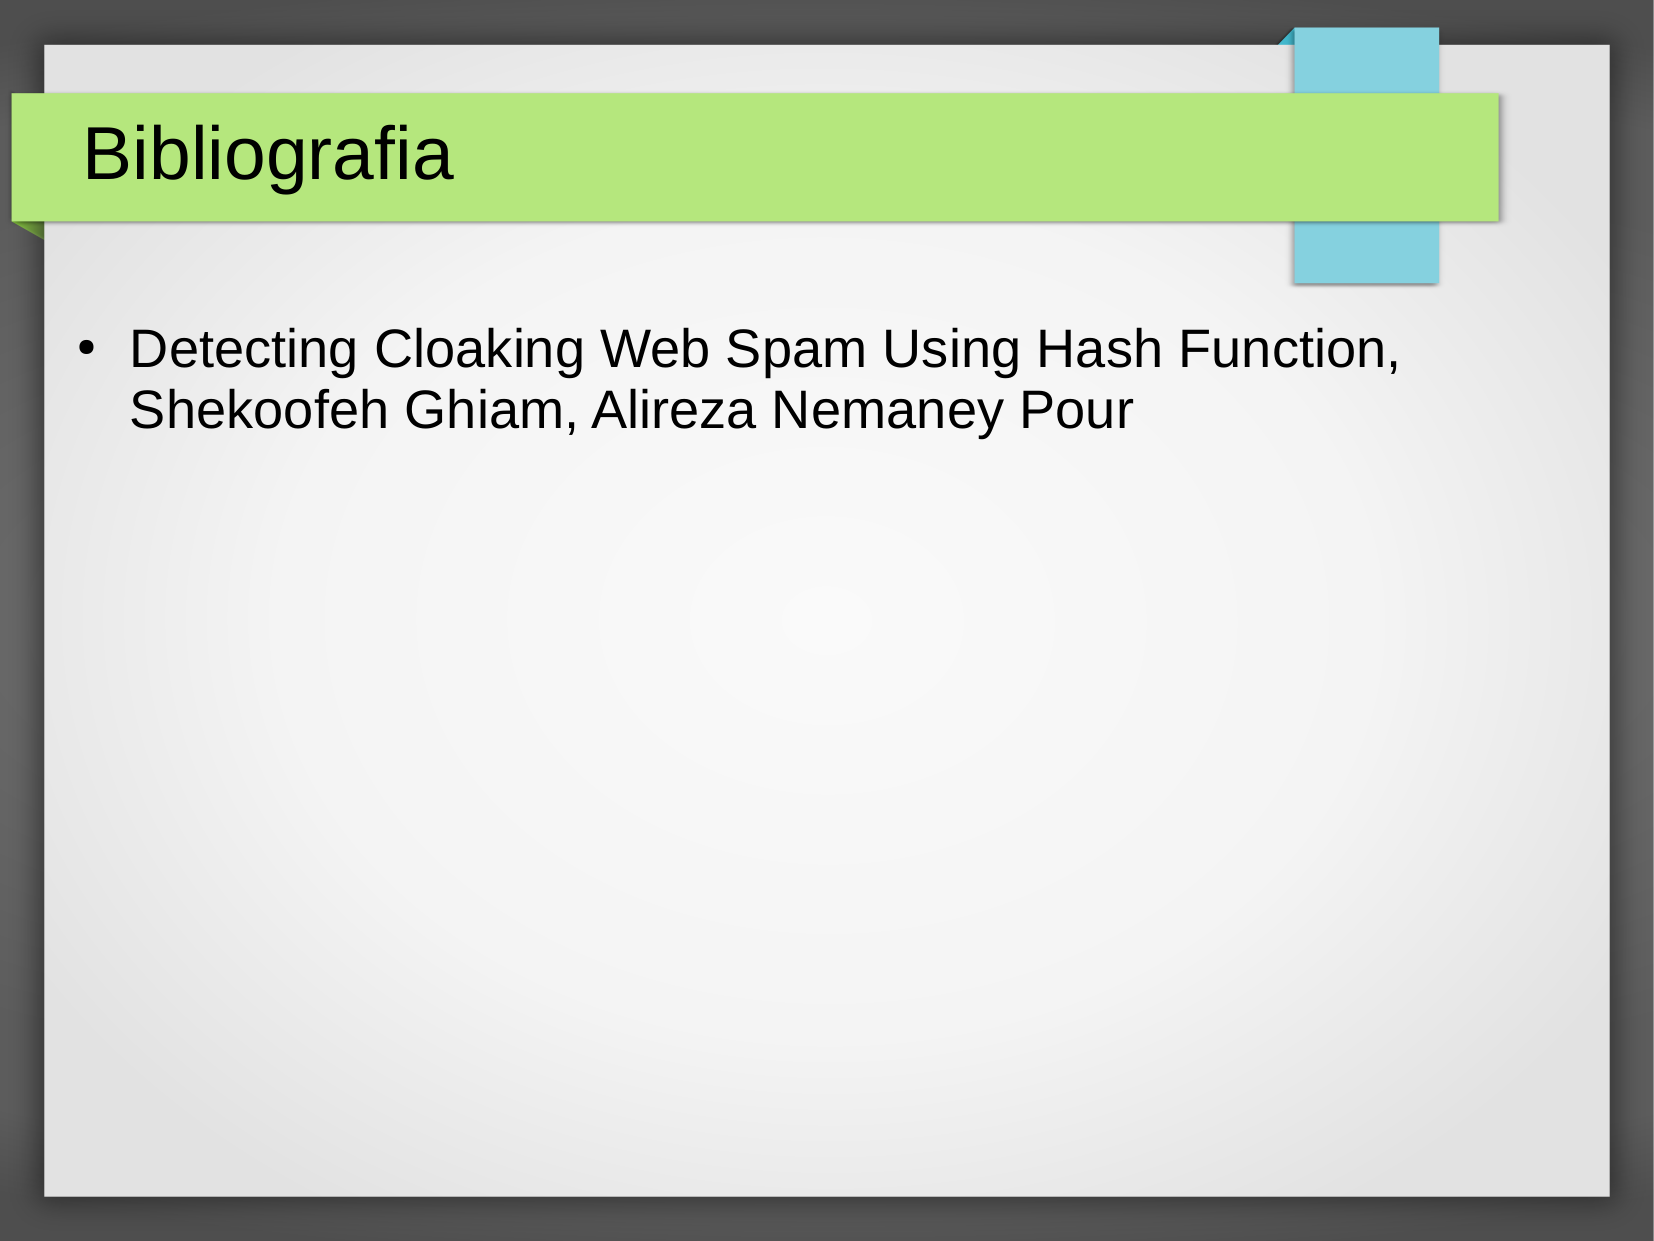

# Bibliografia
Detecting Cloaking Web Spam Using Hash Function, Shekoofeh Ghiam, Alireza Nemaney Pour